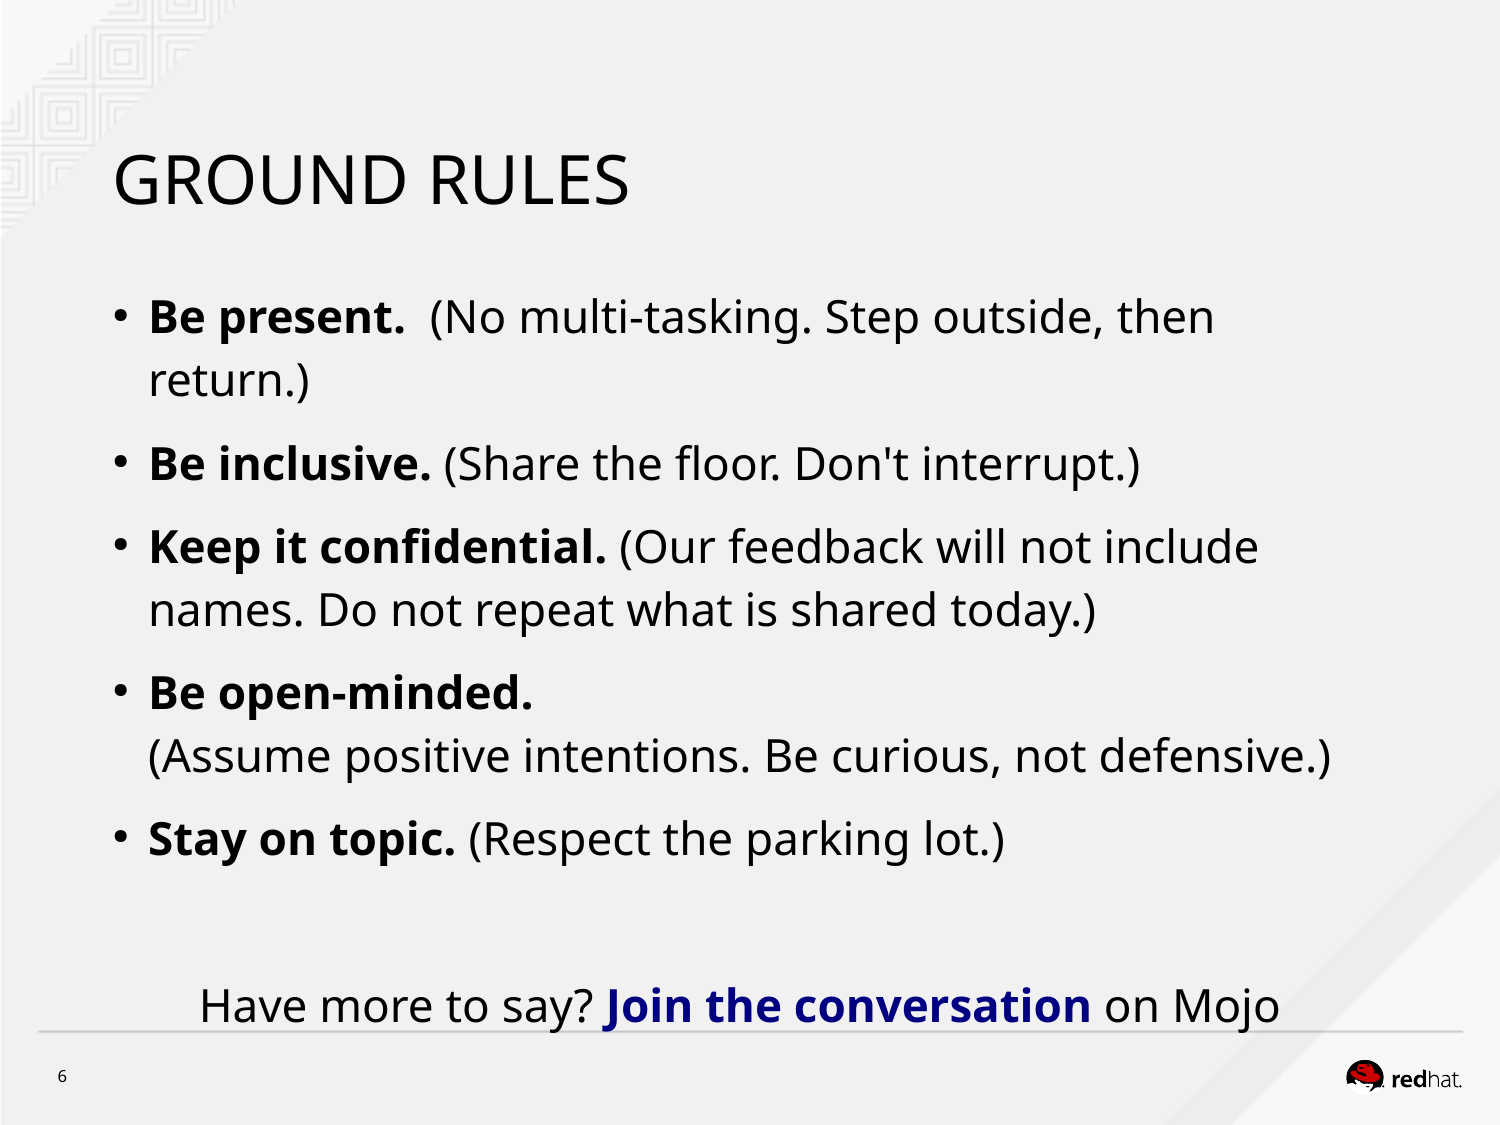

# GROUND RULES
Be present. (No multi-tasking. Step outside, then return.)
Be inclusive. (Share the floor. Don't interrupt.)
Keep it confidential. (Our feedback will not include names. Do not repeat what is shared today.)
Be open-minded.
(Assume positive intentions. Be curious, not defensive.)
Stay on topic. (Respect the parking lot.)
Have more to say? Join the conversation on Mojo
6